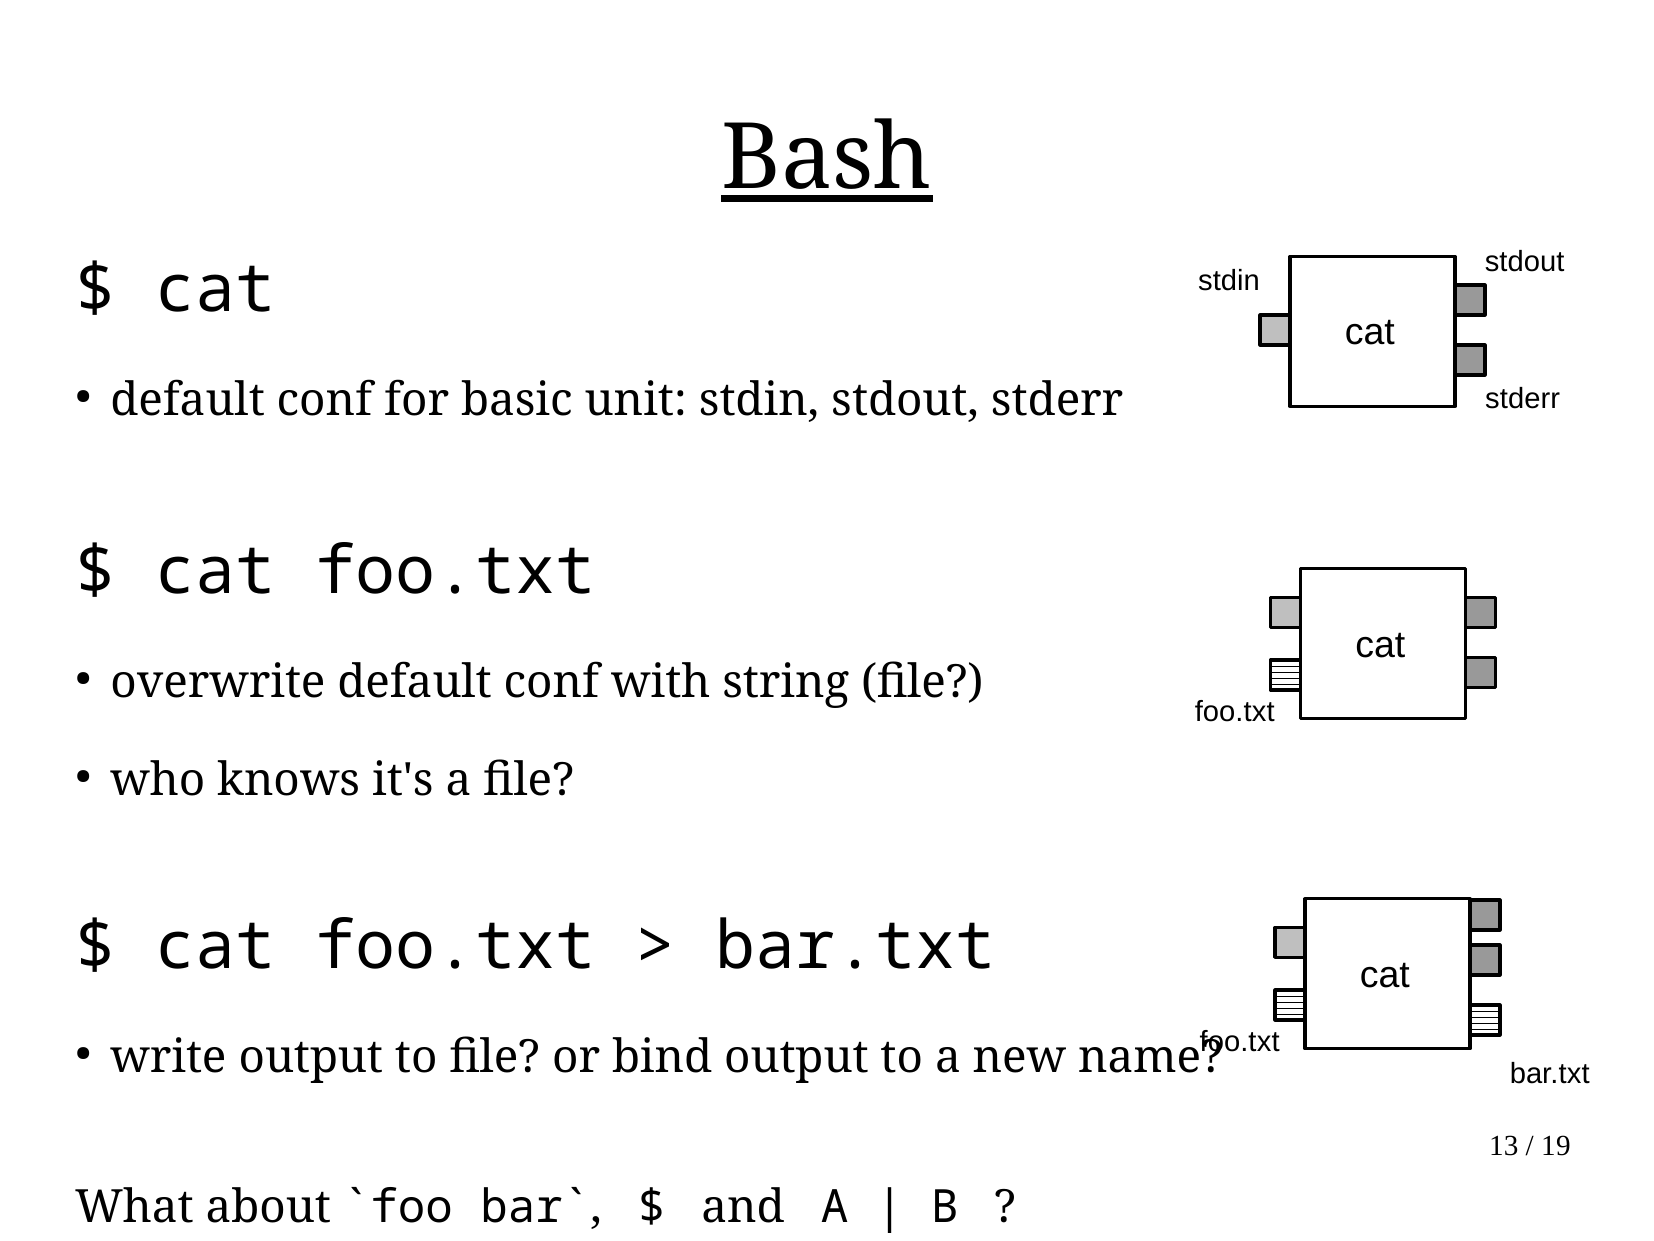

# Bash
stdout
$ cat
default conf for basic unit: stdin, stdout, stderr
$ cat foo.txt
overwrite default conf with string (file?)
who knows it's a file?
$ cat foo.txt > bar.txt
write output to file? or bind output to a new name?
What about `foo bar`, $ and A | B ?
stdin
cat
stderr
cat
foo.txt
cat
foo.txt
bar.txt
13